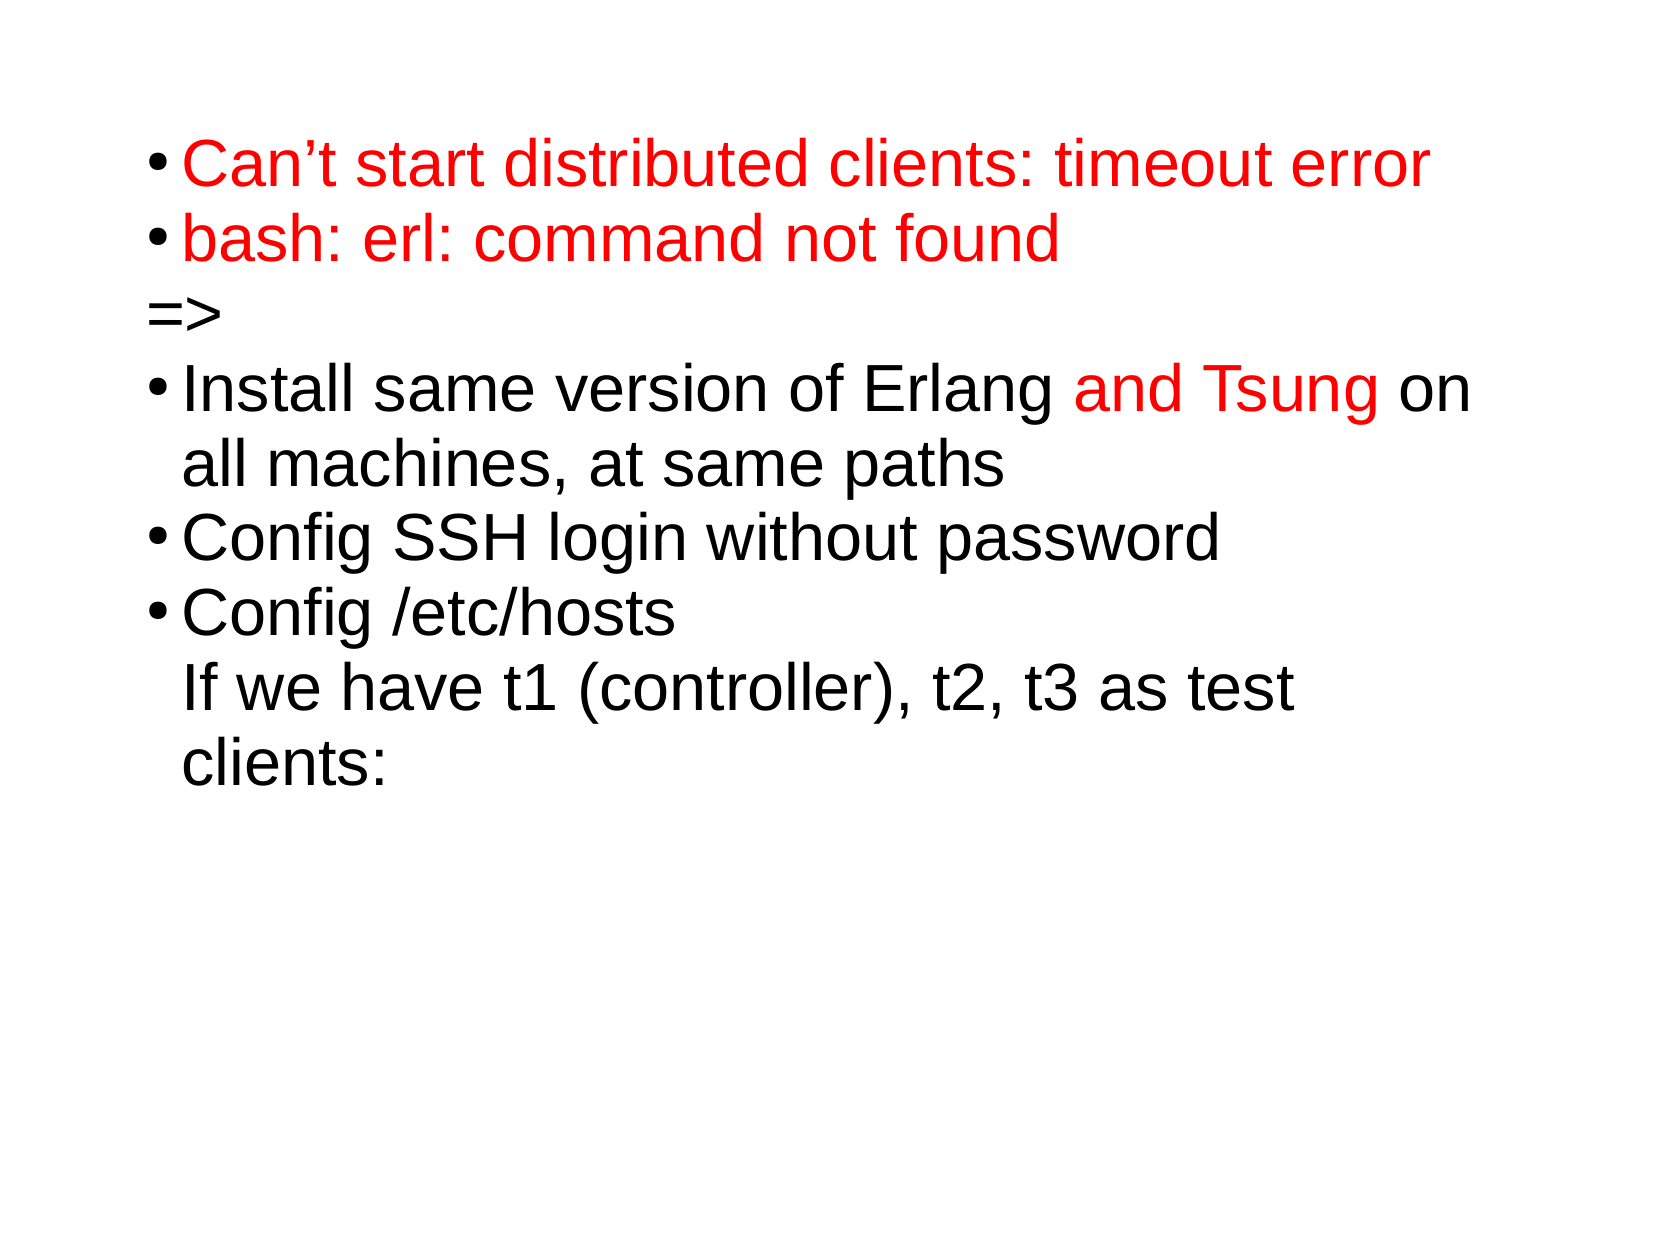

Can’t start distributed clients: timeout error
bash: erl: command not found
=>
Install same version of Erlang and Tsung on all machines, at same paths
Config SSH login without password
Config /etc/hosts
If we have t1 (controller), t2, t3 as test clients: